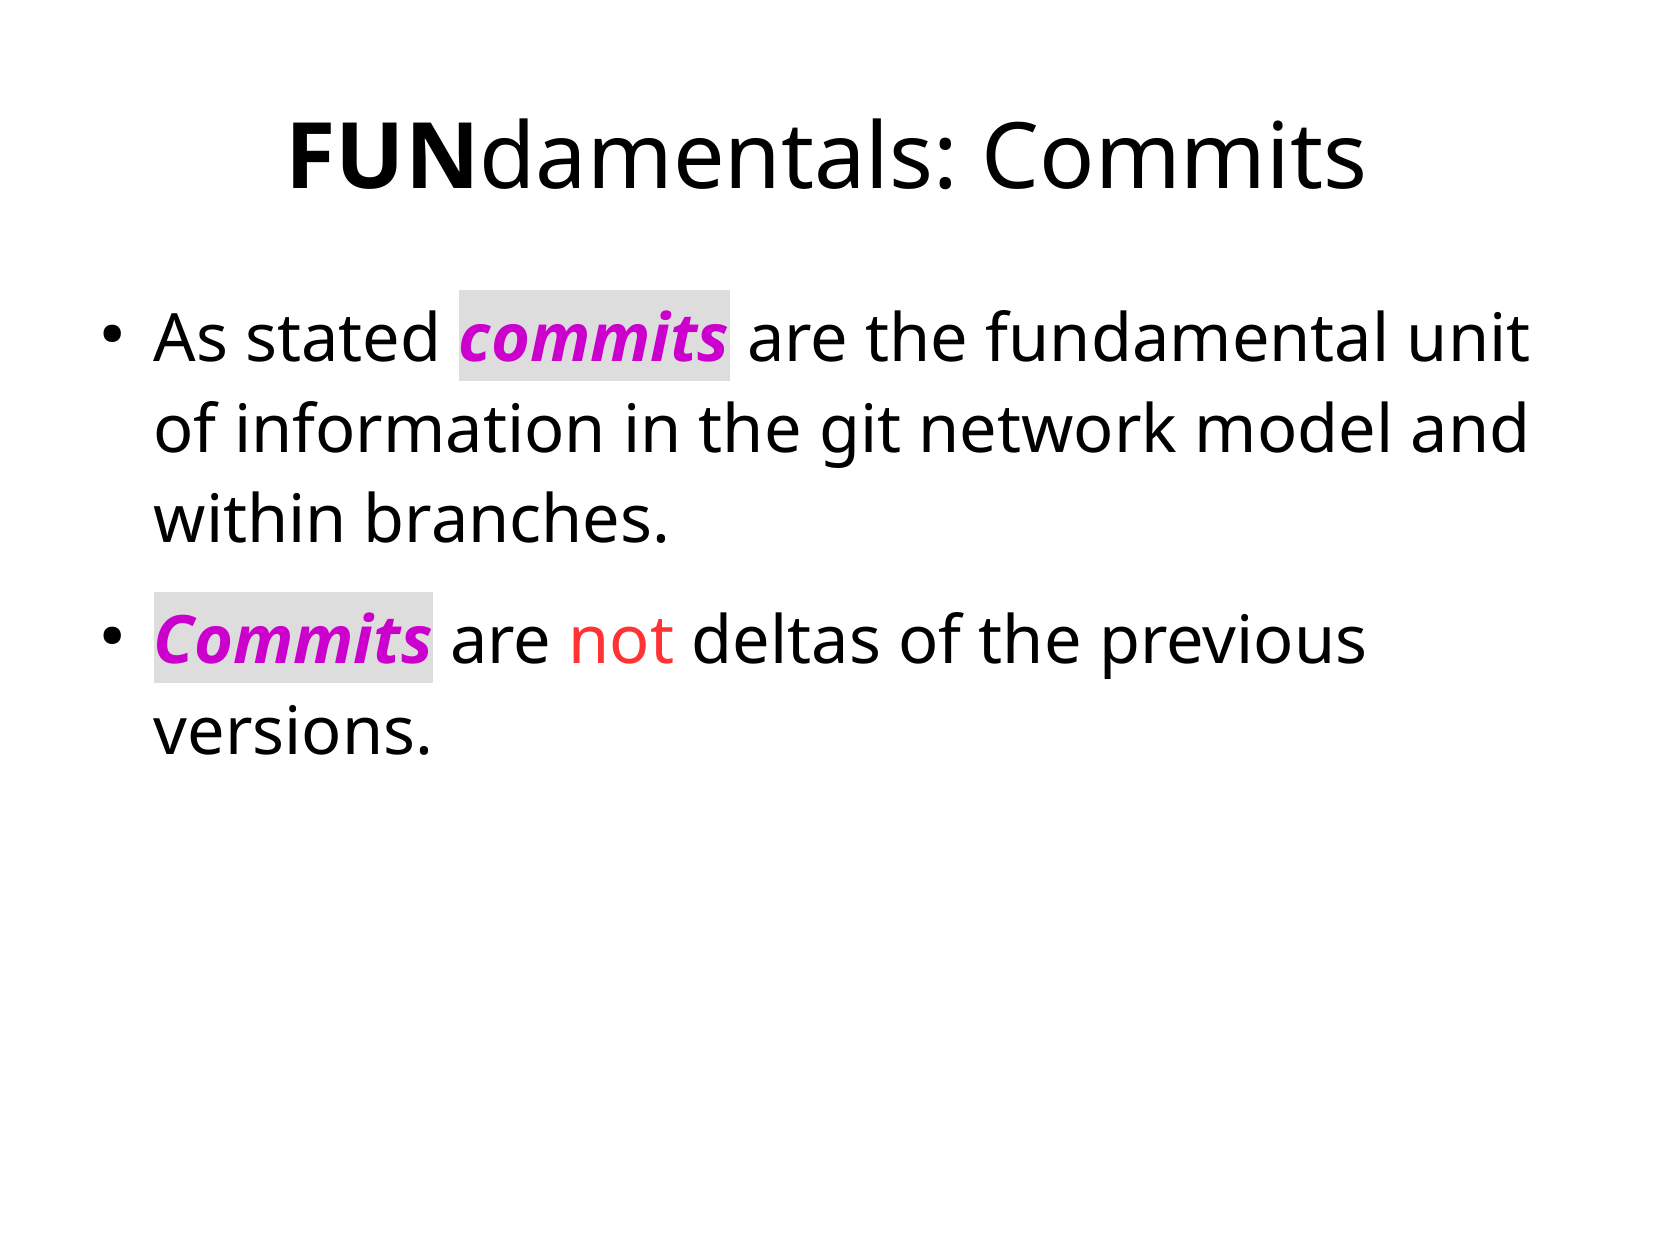

# FUNdamentals: Commits
As stated commits are the fundamental unit of information in the git network model and within branches.
Commits are not deltas of the previous versions.